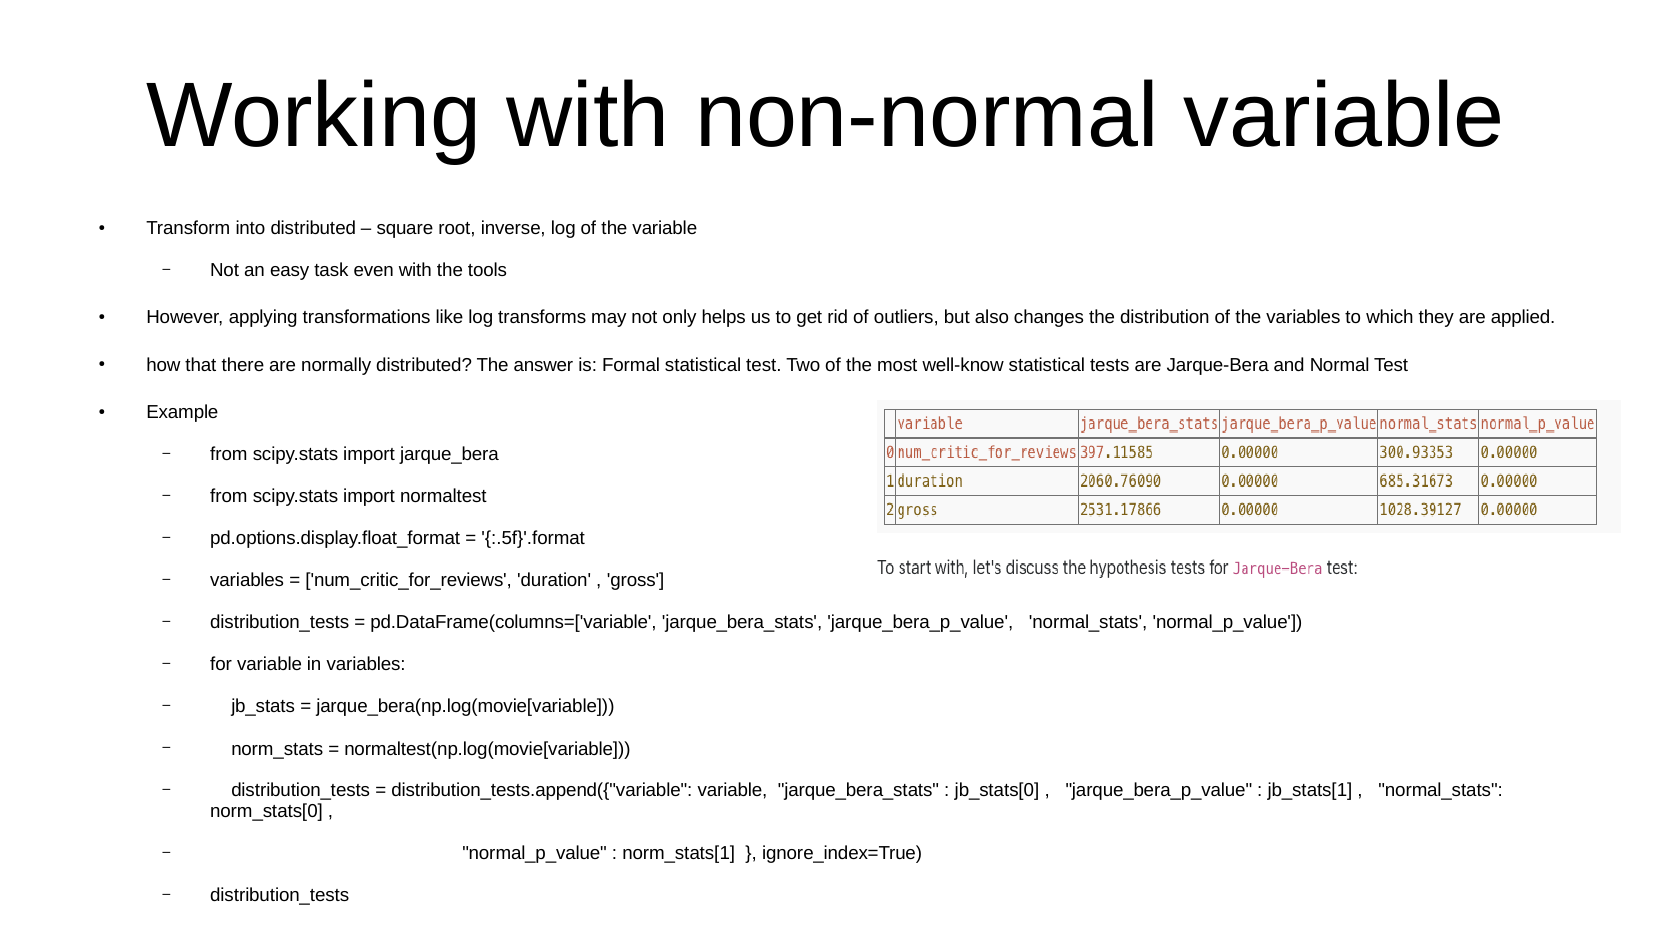

# Working with non-normal variable
Transform into distributed – square root, inverse, log of the variable
Not an easy task even with the tools
However, applying transformations like log transforms may not only helps us to get rid of outliers, but also changes the distribution of the variables to which they are applied.
how that there are normally distributed? The answer is: Formal statistical test. Two of the most well-know statistical tests are Jarque-Bera and Normal Test
Example
from scipy.stats import jarque_bera
from scipy.stats import normaltest​
pd.options.display.float_format = '{:.5f}'.format
​variables = ['num_critic_for_reviews', 'duration' , 'gross']
distribution_tests = pd.DataFrame(columns=['variable', 'jarque_bera_stats', 'jarque_bera_p_value', 'normal_stats', 'normal_p_value'])
​for variable in variables:
 jb_stats = jarque_bera(np.log(movie[variable]))
 norm_stats = normaltest(np.log(movie[variable]))
 distribution_tests = distribution_tests.append({"variable": variable, "jarque_bera_stats" : jb_stats[0] , "jarque_bera_p_value" : jb_stats[1] , "normal_stats": norm_stats[0] ,
 "normal_p_value" : norm_stats[1] }, ignore_index=True)
distribution_tests